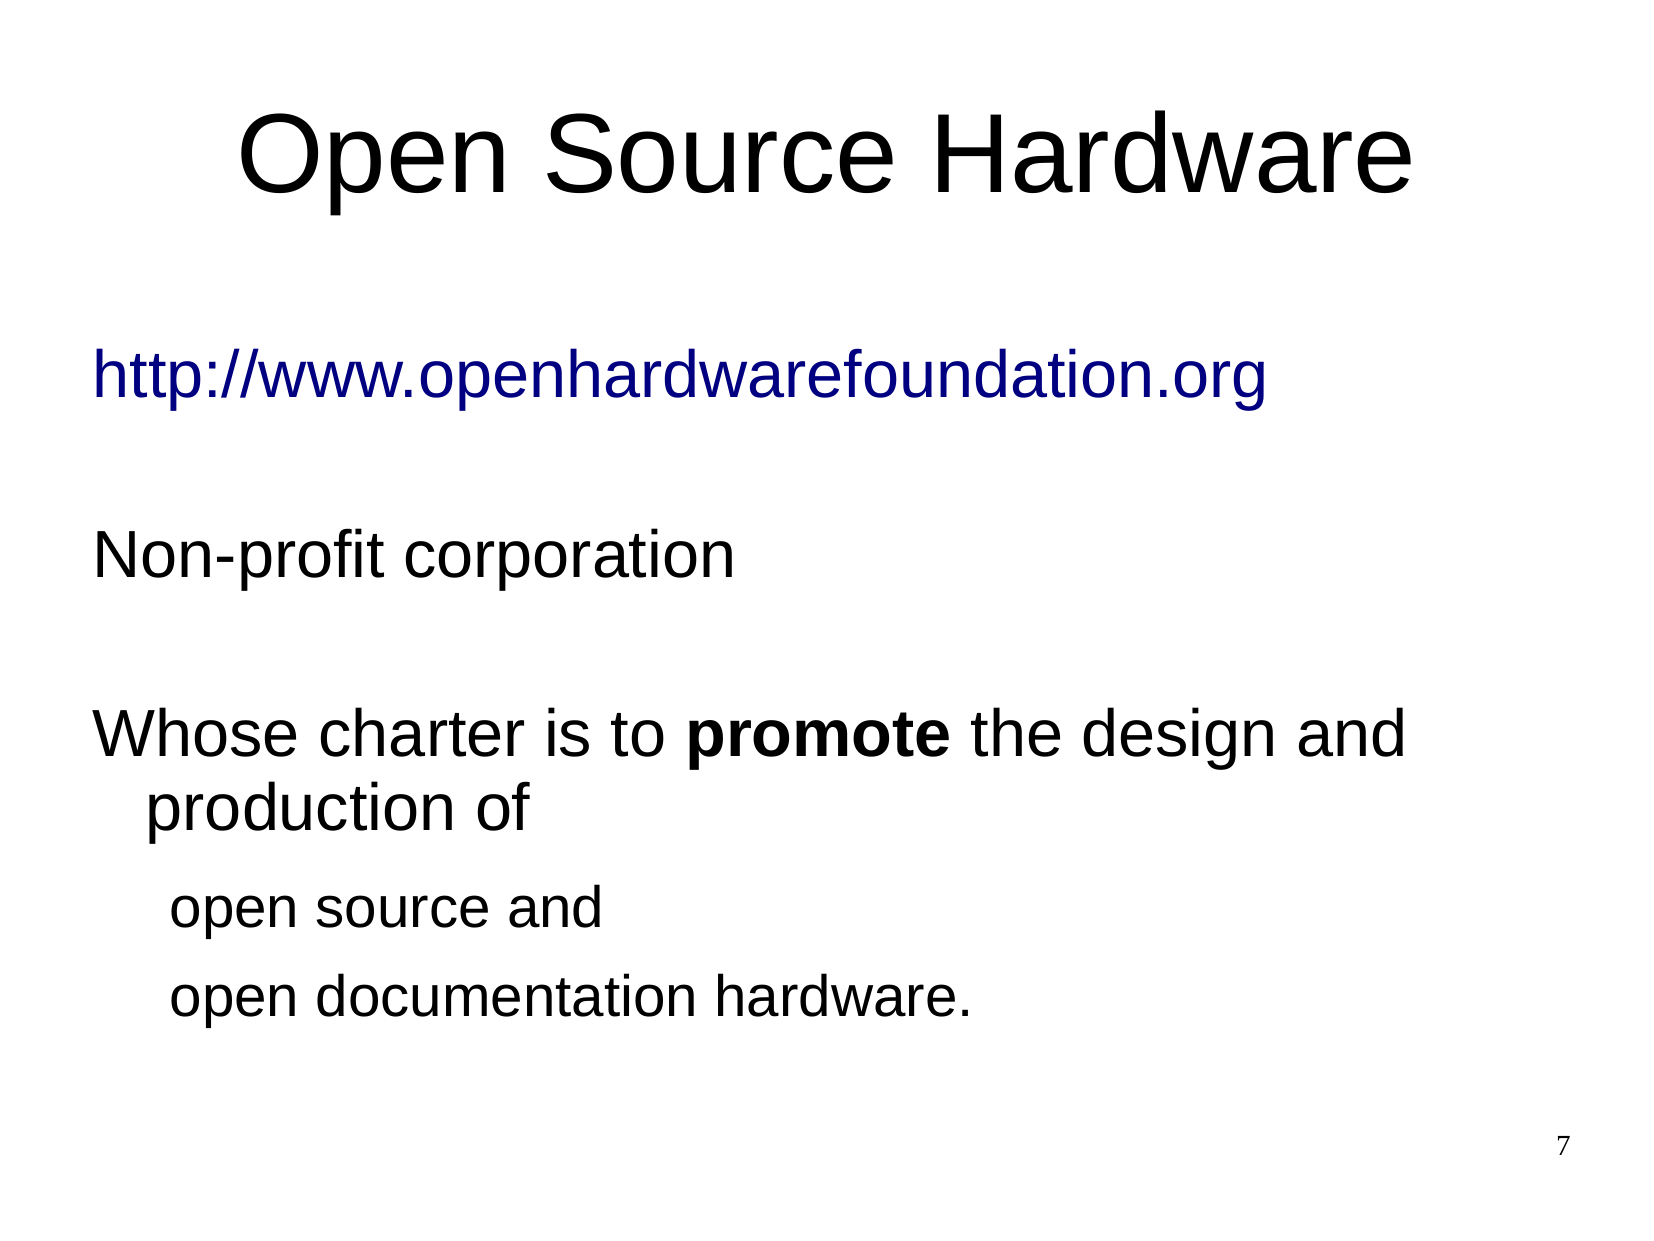

# Open Source Hardware
http://www.openhardwarefoundation.org
Non-profit corporation
Whose charter is to promote the design and production of
open source and
open documentation hardware.
7